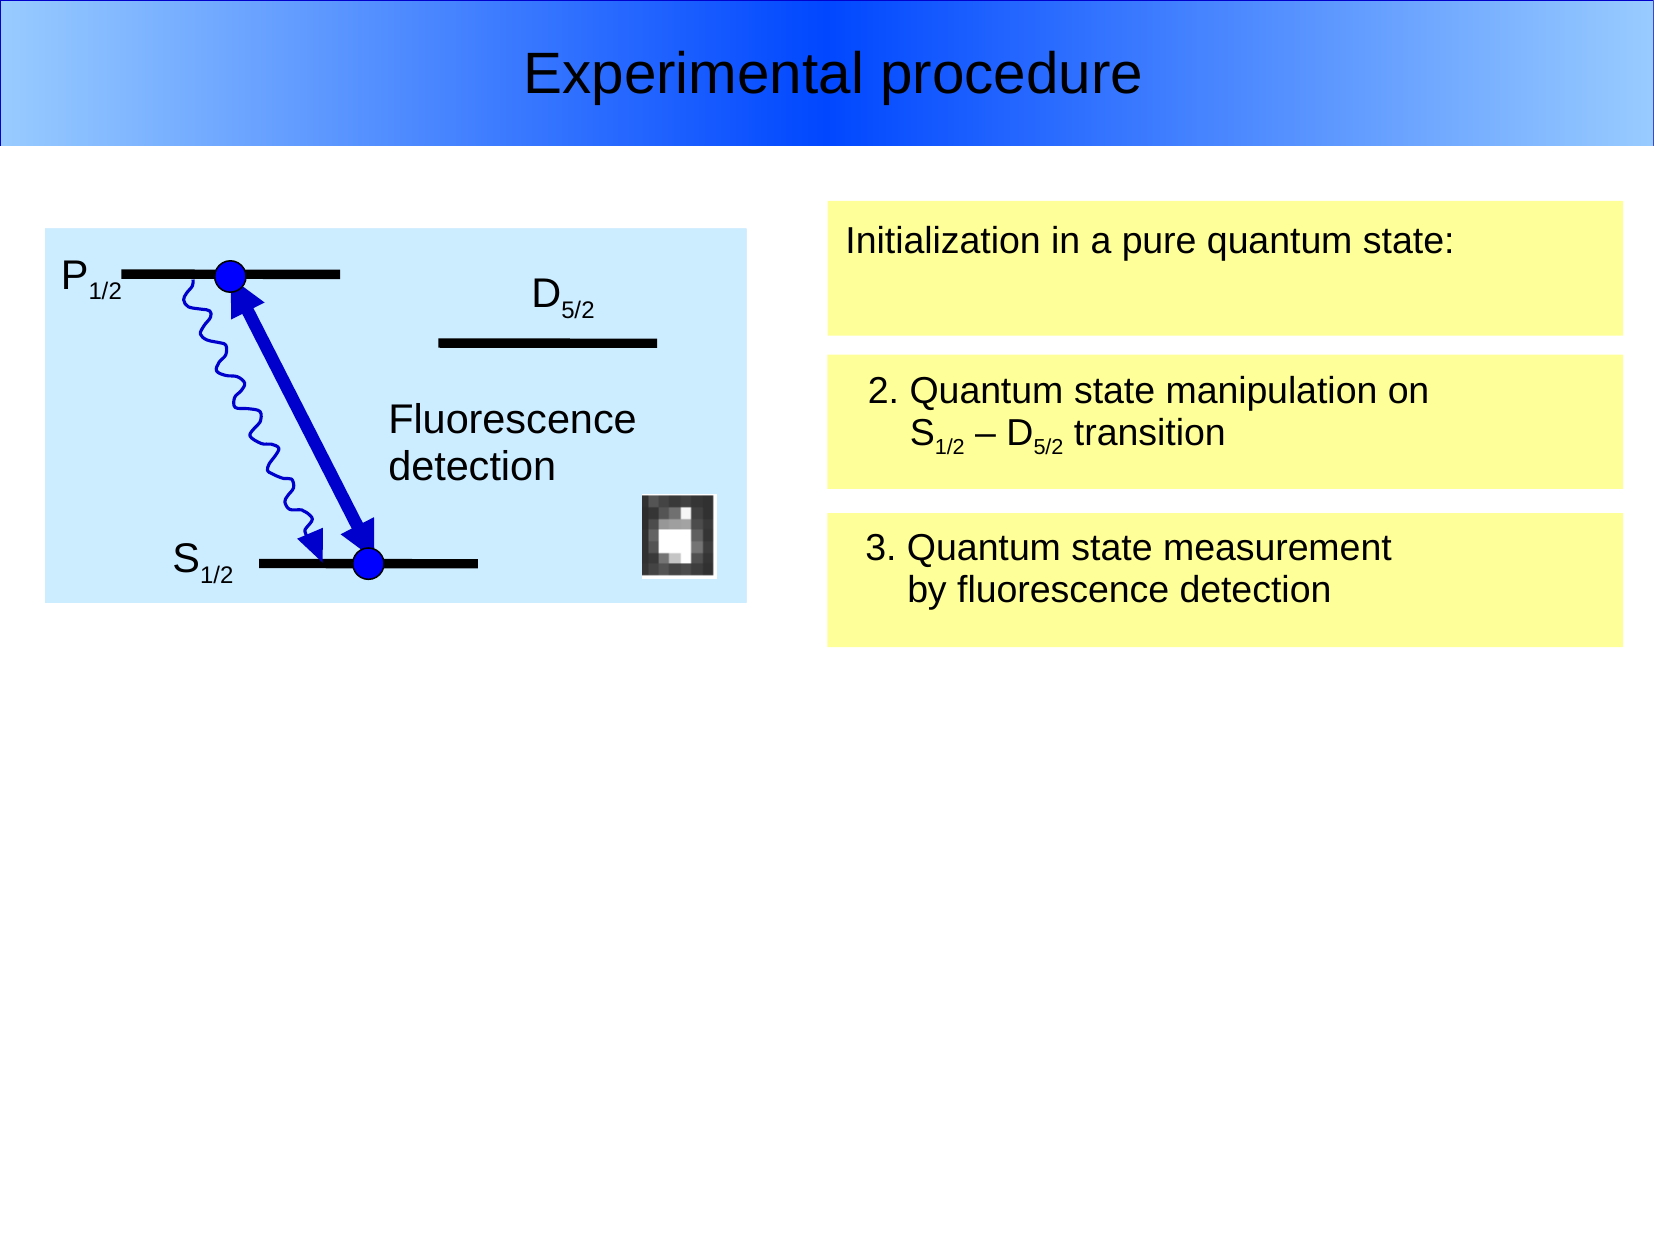

Experimental procedure
Initialization in a pure quantum state:
P1/2
D5/2
=1s
S1/2
40Ca+
P1/2
D5/2
Doppler
cooling
Sideband
cooling
S1/2
P1/2
D5/2
Quantum state
manipulation
S1/2
P1/2
D5/2
2. Quantum state manipulation on
 S1/2 – D5/2 transition
Fluorescence
detection
3. Quantum state measurement
 by fluorescence detection
S1/2